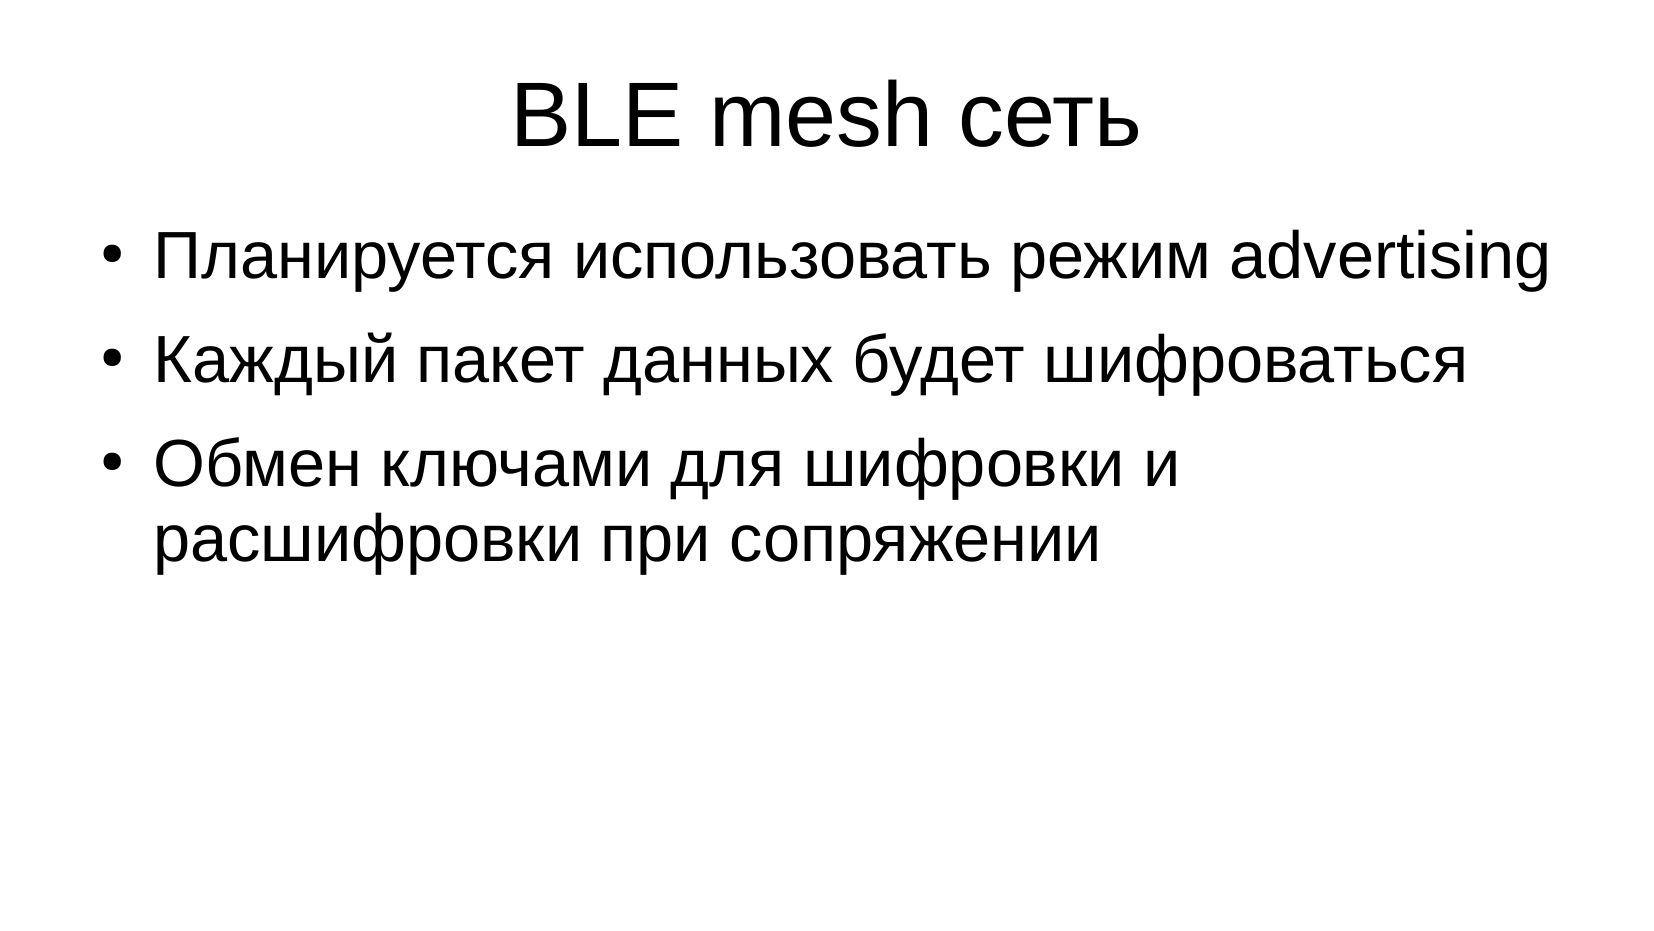

# BLE mesh сеть
Планируется использовать режим advertising
Каждый пакет данных будет шифроваться
Обмен ключами для шифровки и расшифровки при сопряжении